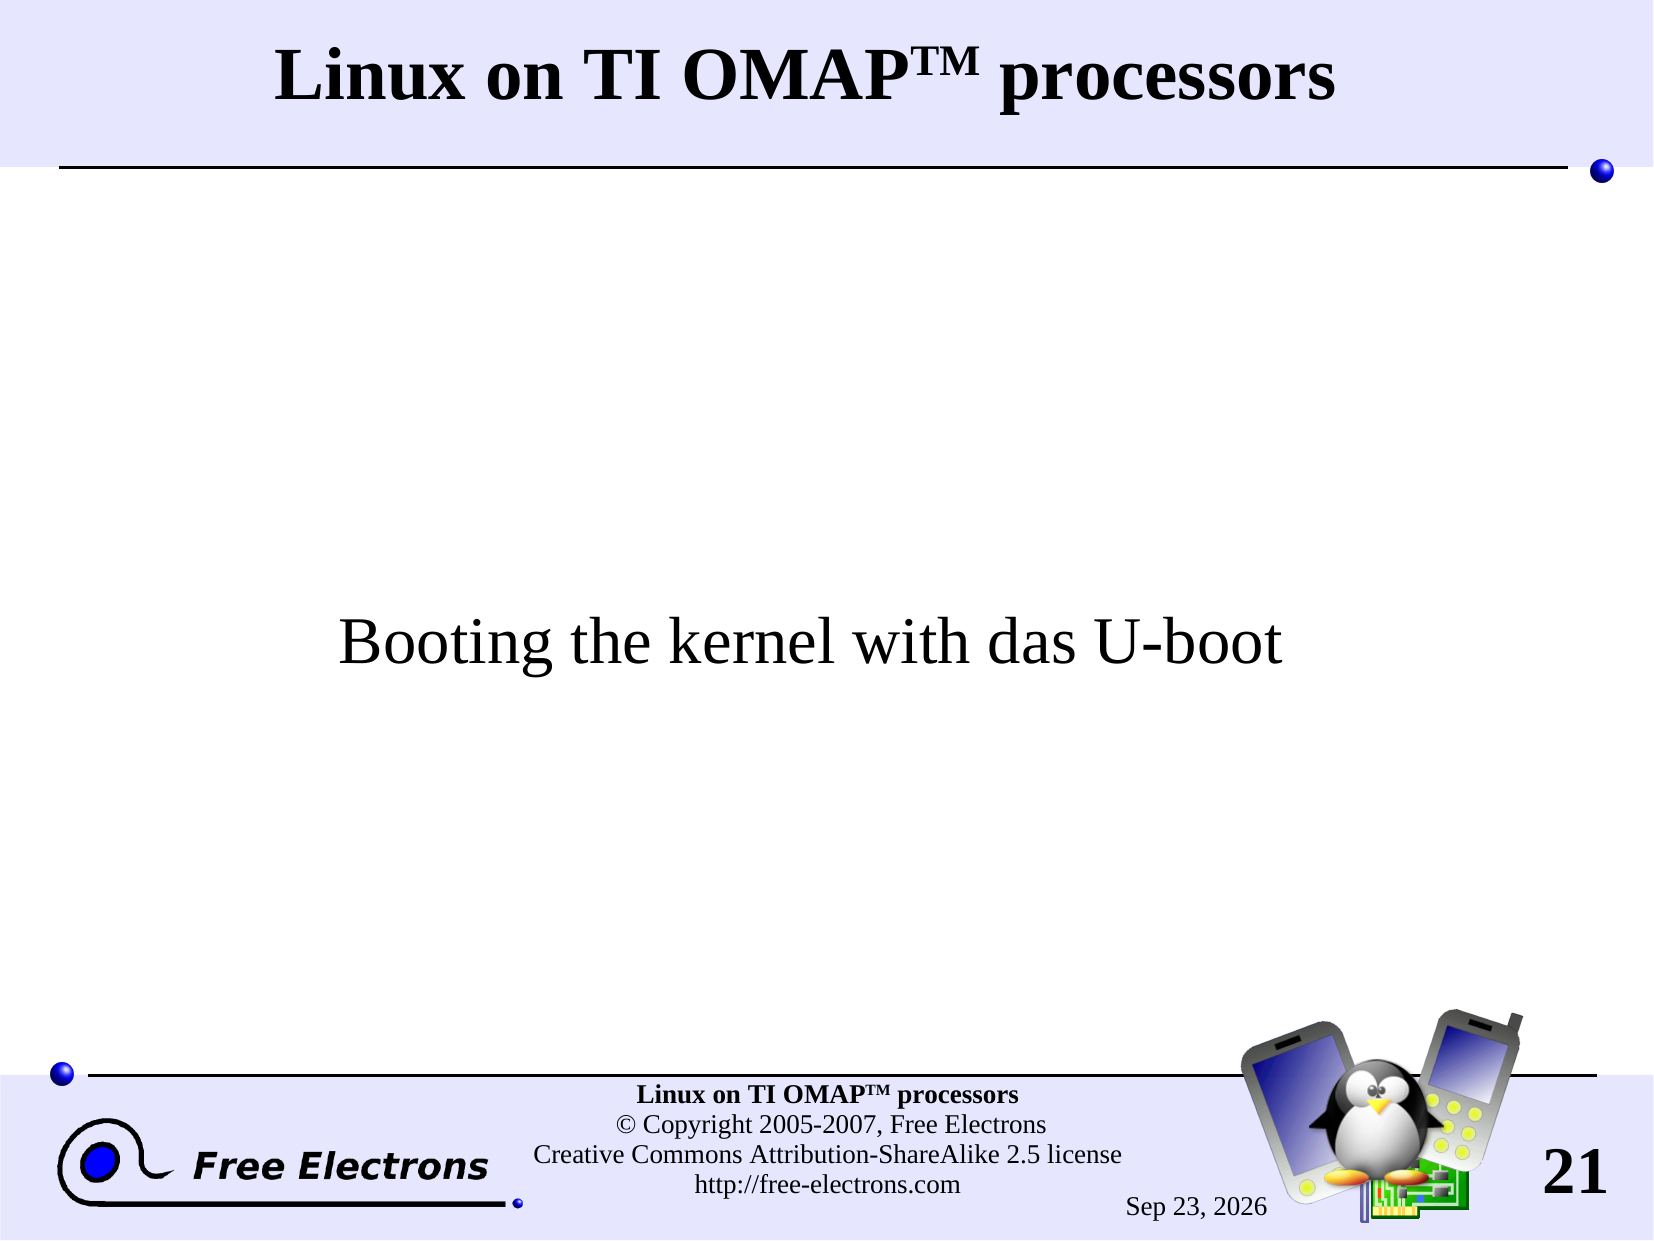

# Linux on TI OMAPTM processors
Booting the kernel with das U-boot